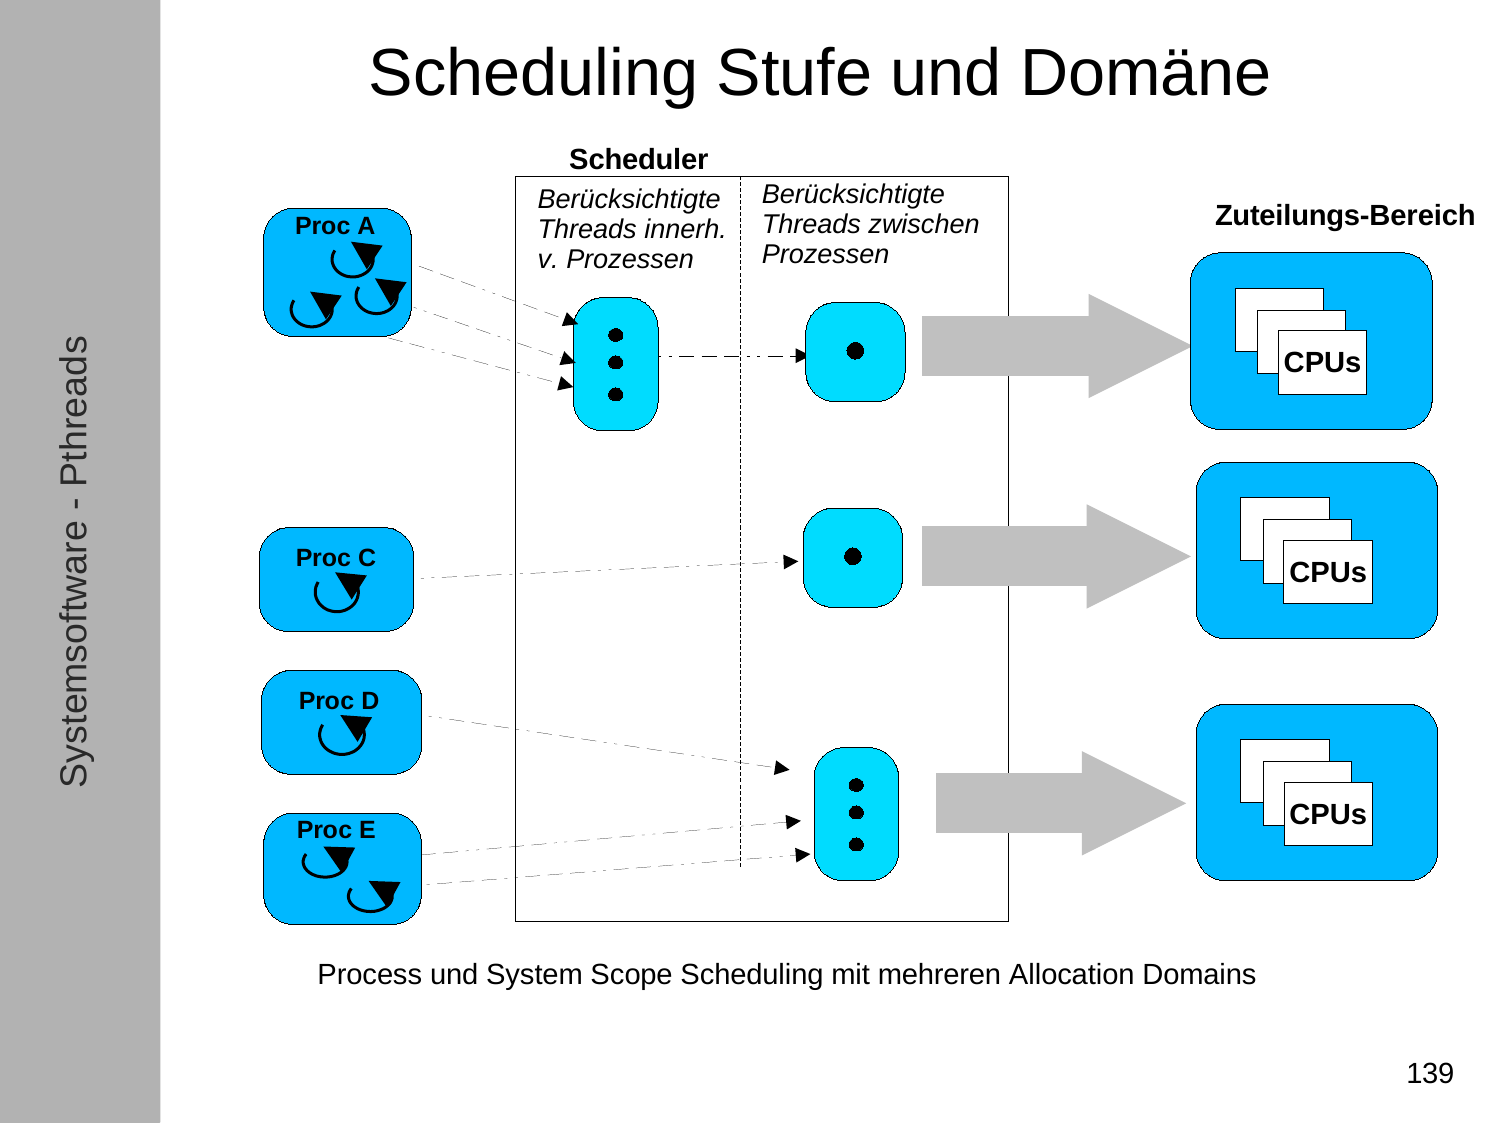

Scheduling Stufe und Domäne
Scheduler
Berücksichtigte
Threads zwischen
Prozessen
Berücksichtigte
Threads innerh.
v. Prozessen
Zuteilungs-Bereich
Proc A
CPUs
Systemsoftware - Pthreads
Proc C
CPUs
Proc D
CPUs
Proc E
Process und System Scope Scheduling mit mehreren Allocation Domains